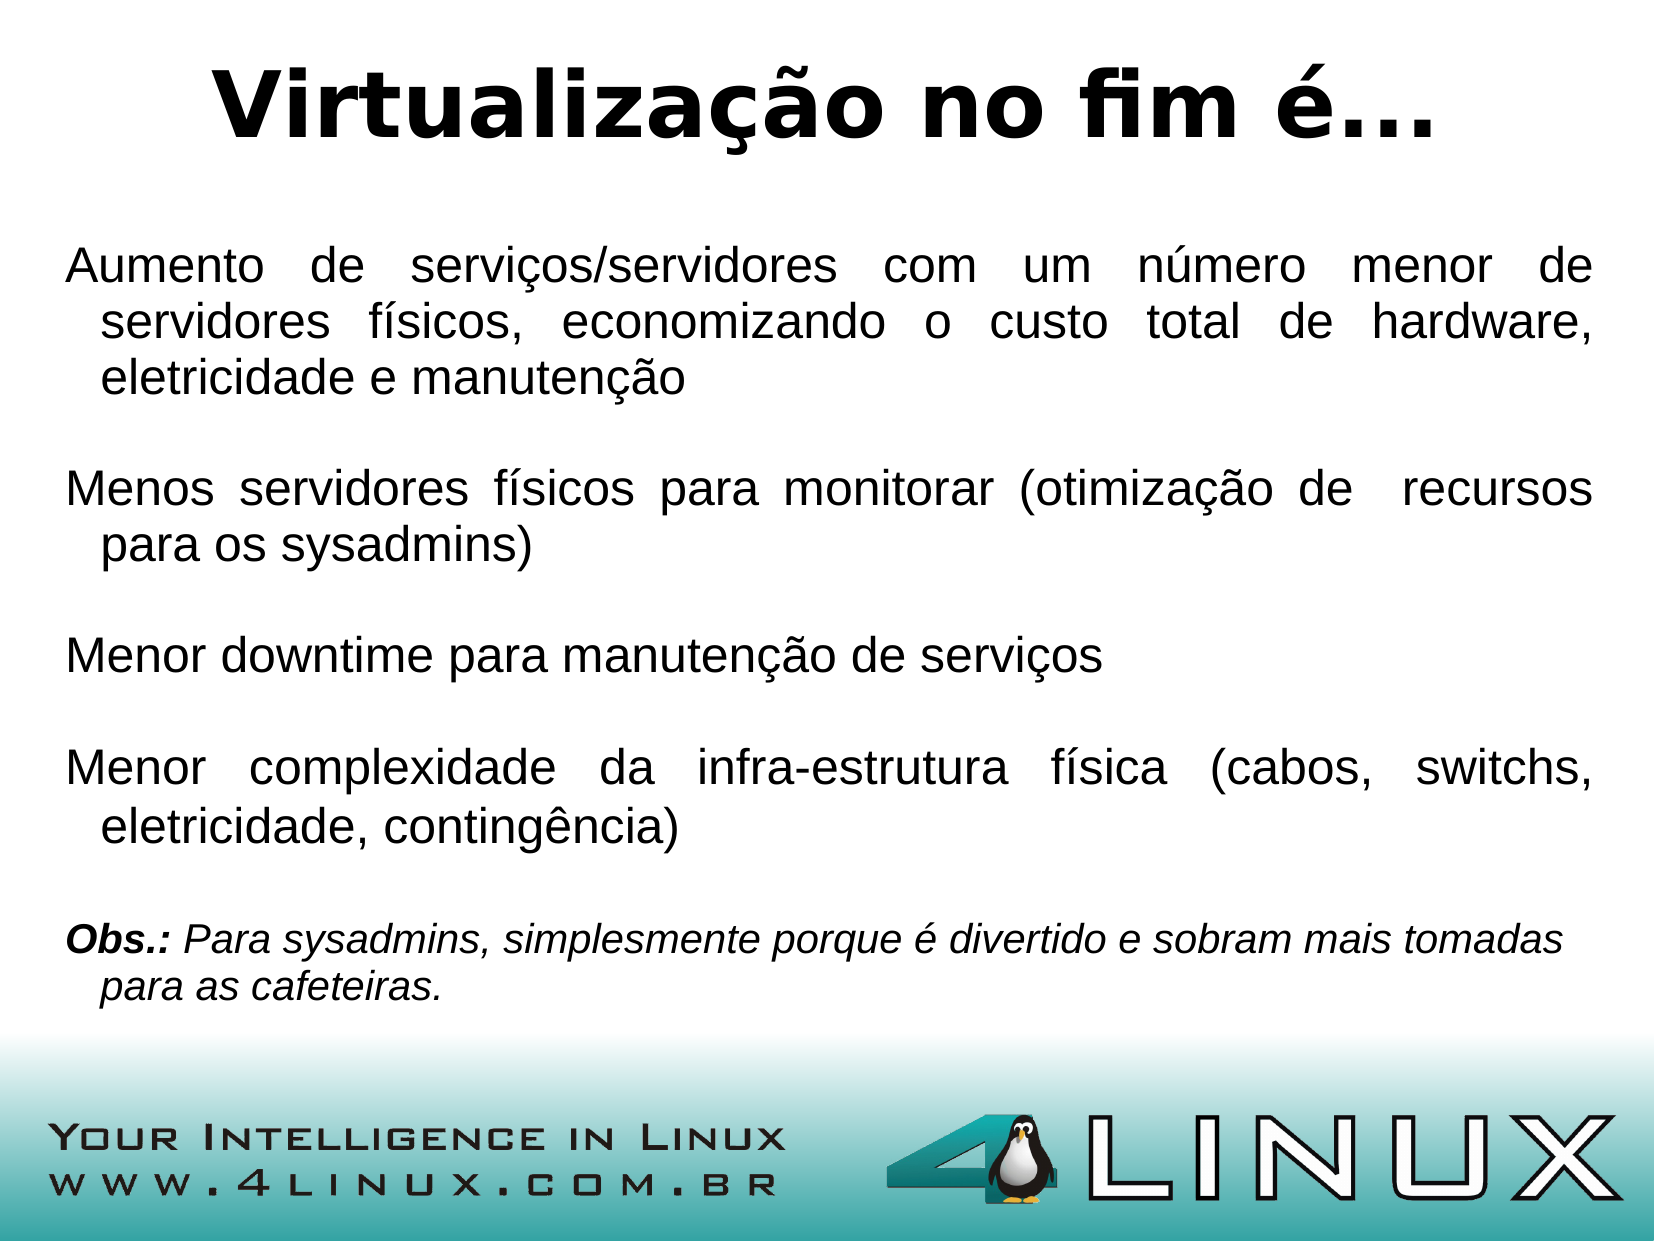

# Virtualização no fim é...
Aumento de serviços/servidores com um número menor de servidores físicos, economizando o custo total de hardware, eletricidade e manutenção
Menos servidores físicos para monitorar (otimização de recursos para os sysadmins)
Menor downtime para manutenção de serviços
Menor complexidade da infra-estrutura física (cabos, switchs, eletricidade, contingência)
Obs.: Para sysadmins, simplesmente porque é divertido e sobram mais tomadas para as cafeteiras.